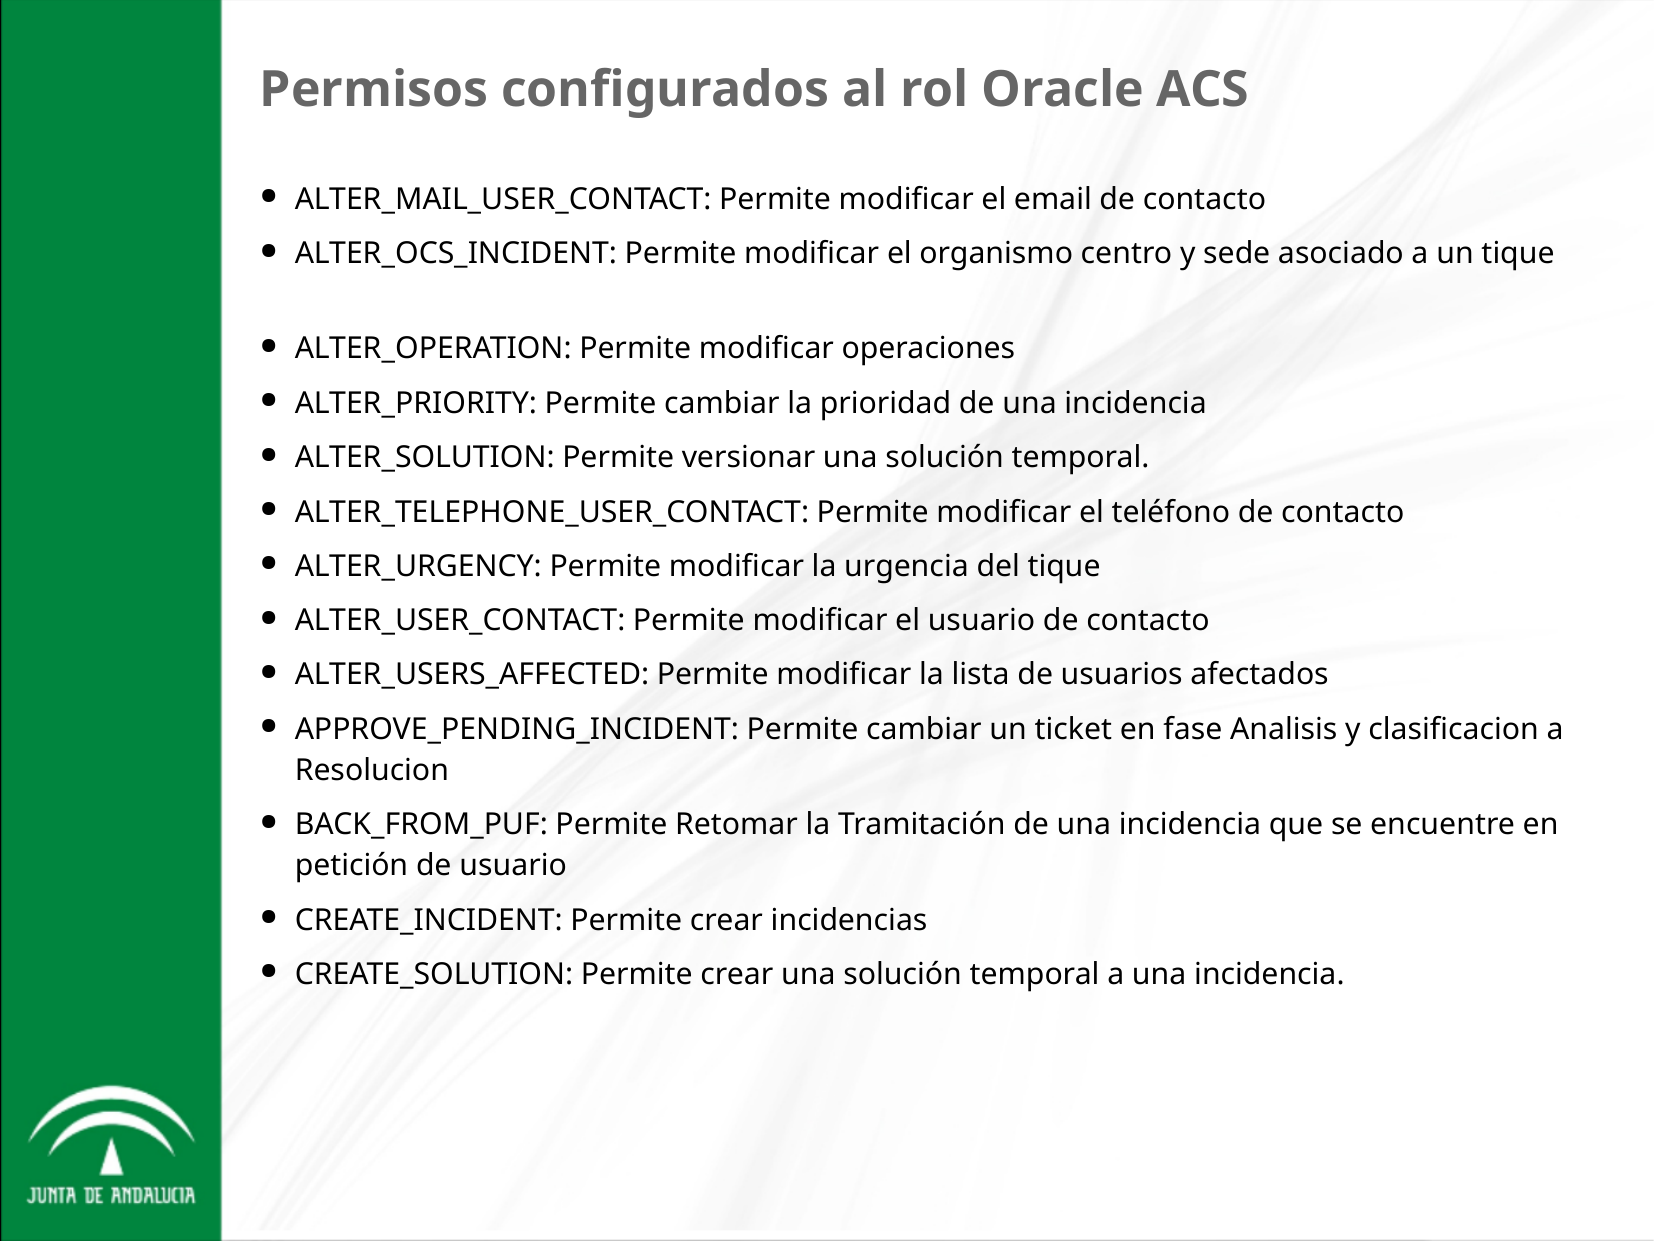

# Permisos configurados al rol Oracle ACS
ALTER_MAIL_USER_CONTACT: Permite modificar el email de contacto
ALTER_OCS_INCIDENT: Permite modificar el organismo centro y sede asociado a un tique
ALTER_OPERATION: Permite modificar operaciones
ALTER_PRIORITY: Permite cambiar la prioridad de una incidencia
ALTER_SOLUTION: Permite versionar una solución temporal.
ALTER_TELEPHONE_USER_CONTACT: Permite modificar el teléfono de contacto
ALTER_URGENCY: Permite modificar la urgencia del tique
ALTER_USER_CONTACT: Permite modificar el usuario de contacto
ALTER_USERS_AFFECTED: Permite modificar la lista de usuarios afectados
APPROVE_PENDING_INCIDENT: Permite cambiar un ticket en fase Analisis y clasificacion a Resolucion
BACK_FROM_PUF: Permite Retomar la Tramitación de una incidencia que se encuentre en petición de usuario
CREATE_INCIDENT: Permite crear incidencias
CREATE_SOLUTION: Permite crear una solución temporal a una incidencia.